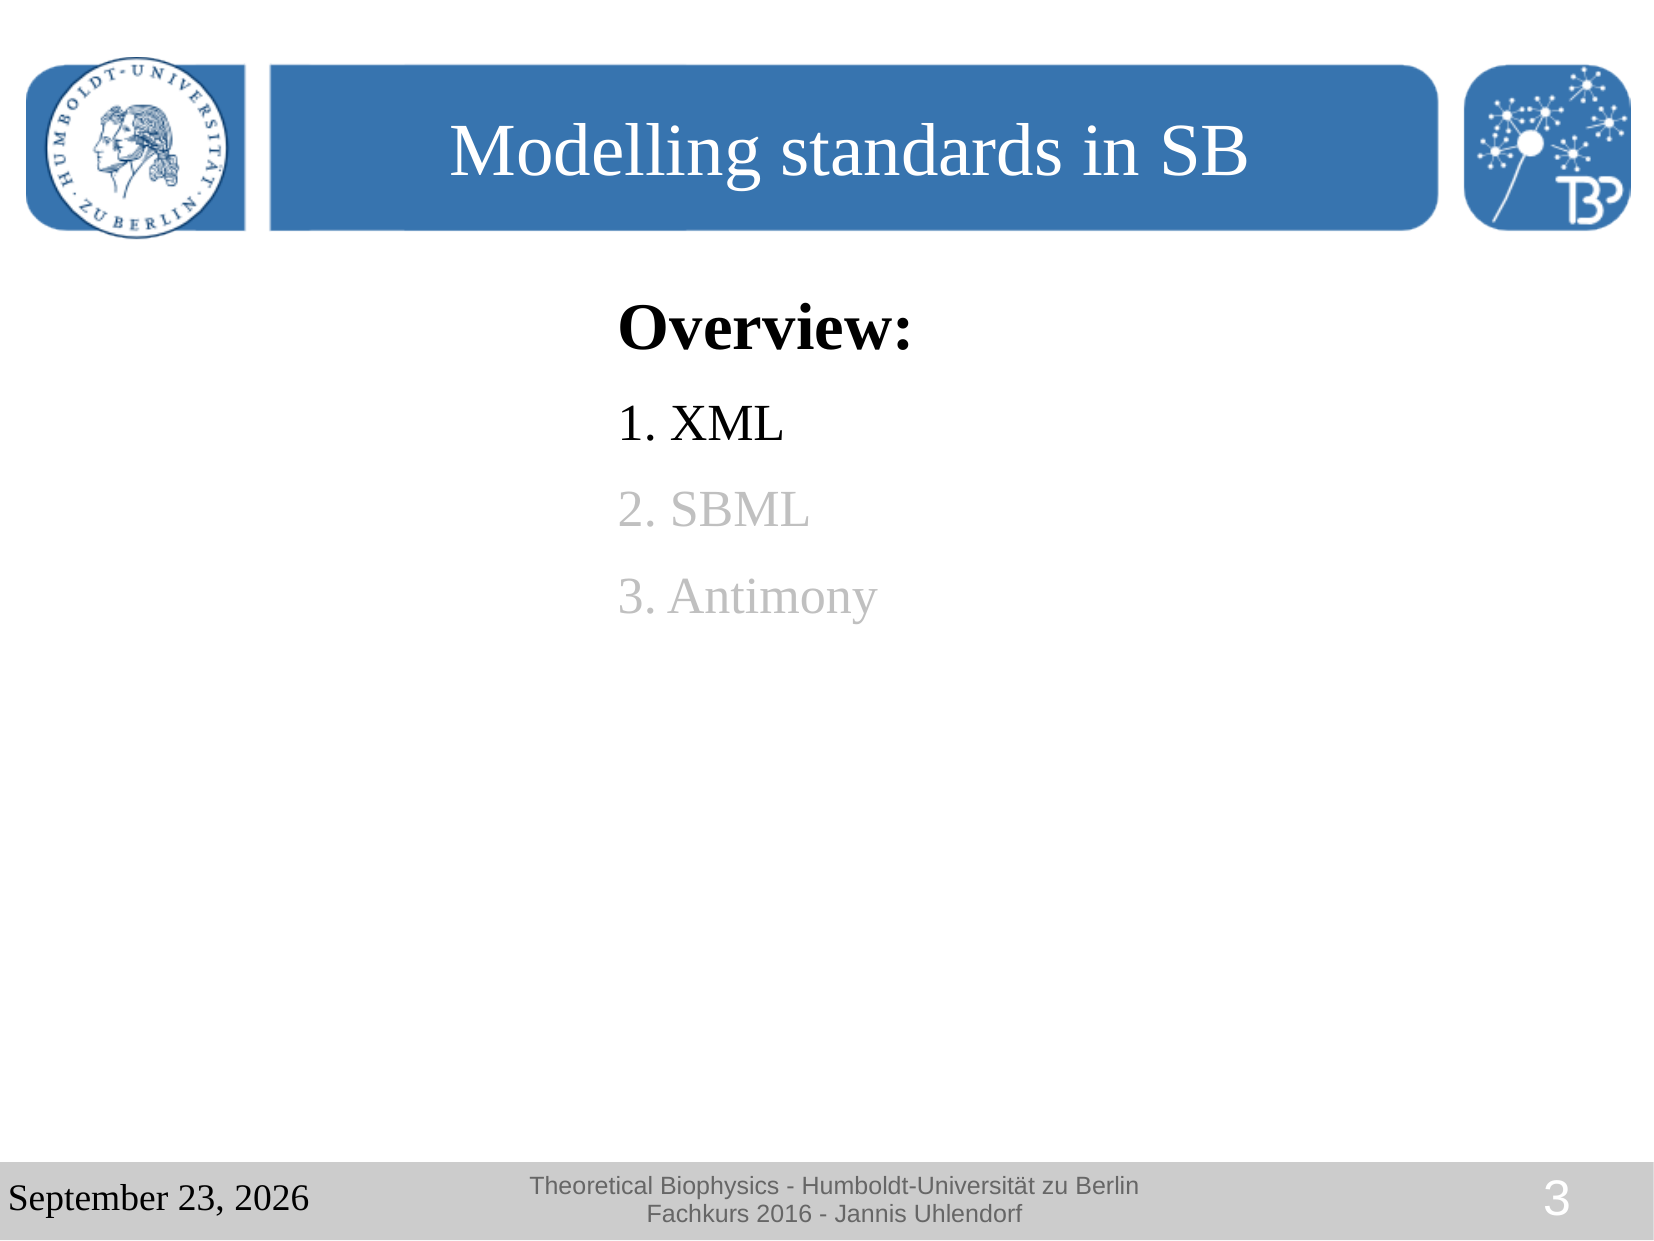

# Modelling standards in SB
Overview:
1. XML
2. SBML
3. Antimony
3
Fachkurs WS 2013 - Timo Lubitz, Jannis Uhlendorf